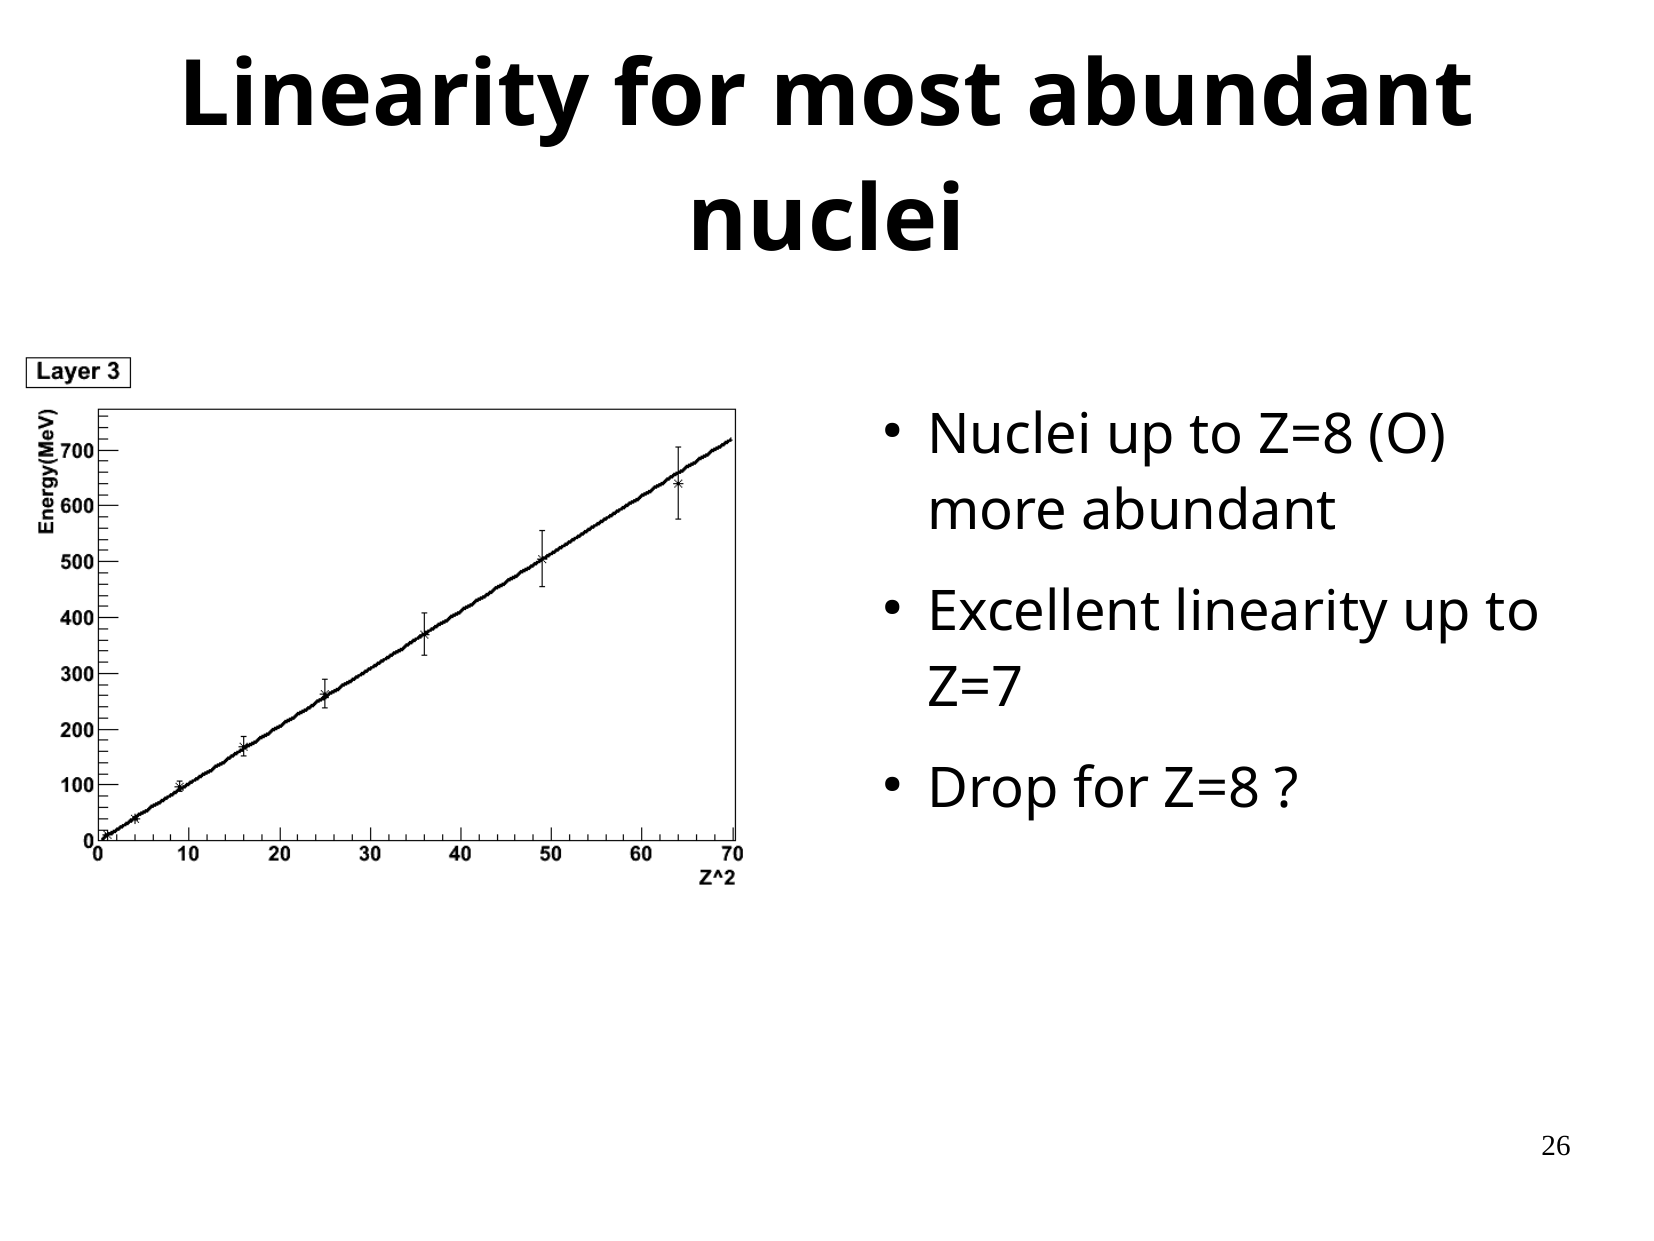

# Linearity for most abundant nuclei
Nuclei up to Z=8 (O) more abundant
Excellent linearity up to Z=7
Drop for Z=8 ?
26